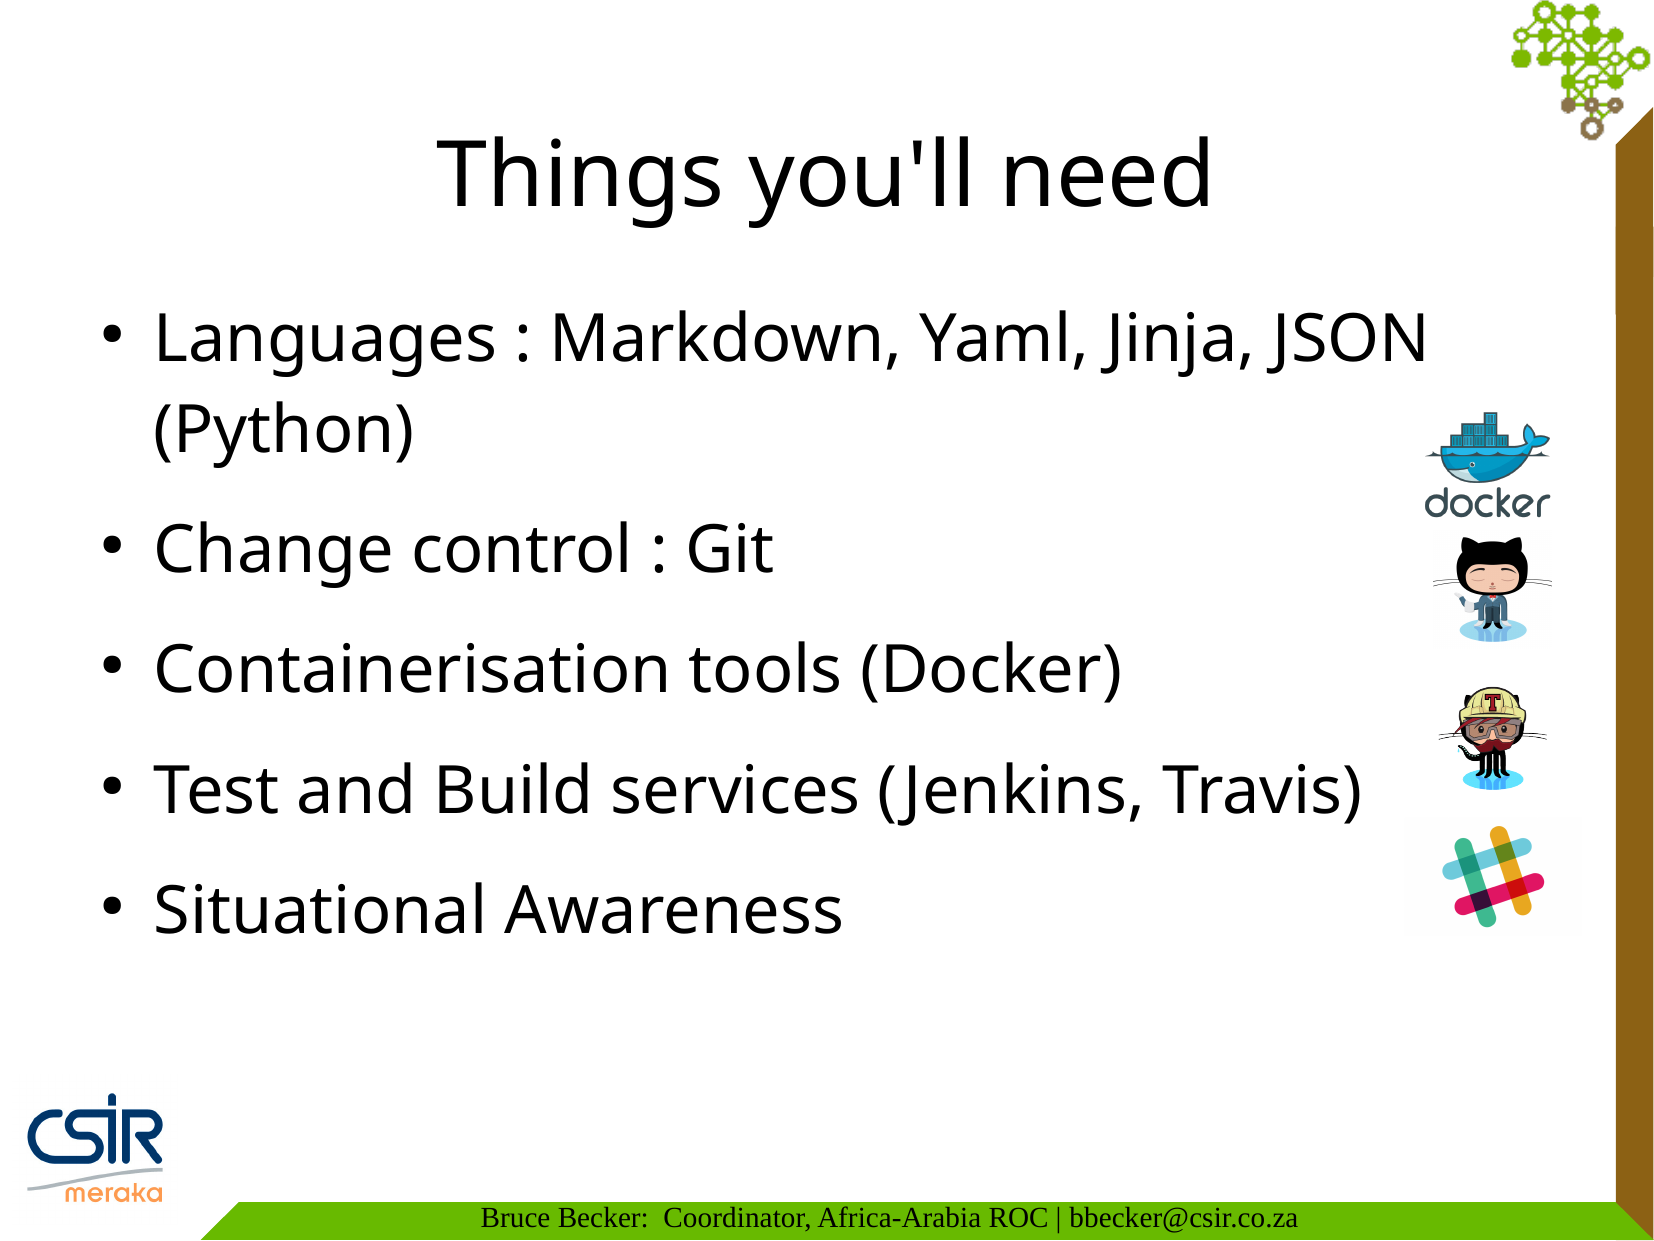

# Things you'll need
Languages : Markdown, Yaml, Jinja, JSON (Python)
Change control : Git
Containerisation tools (Docker)
Test and Build services (Jenkins, Travis)
Situational Awareness
16